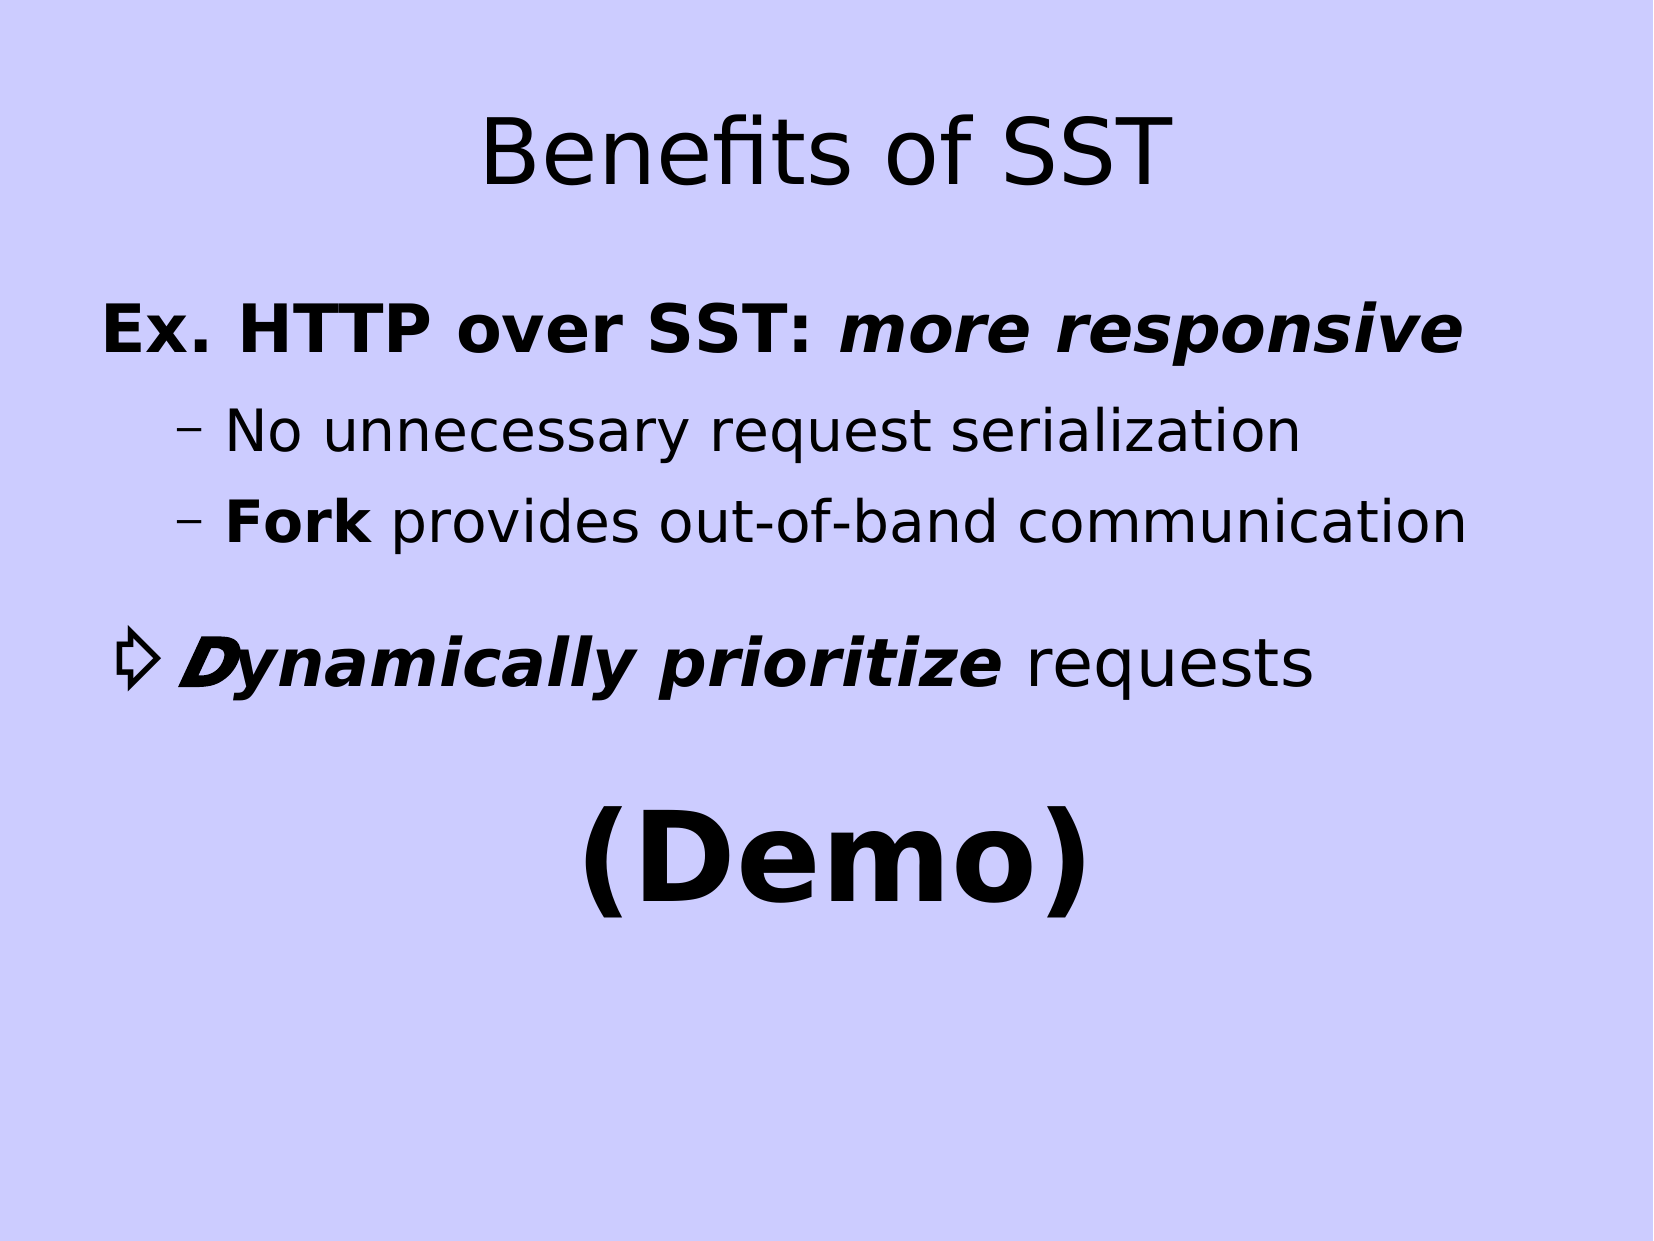

# Benefits of SST
Ex. HTTP over SST: more responsive
No unnecessary request serialization
Fork provides out-of-band communication
⇨Dynamically prioritize requests
(Demo)